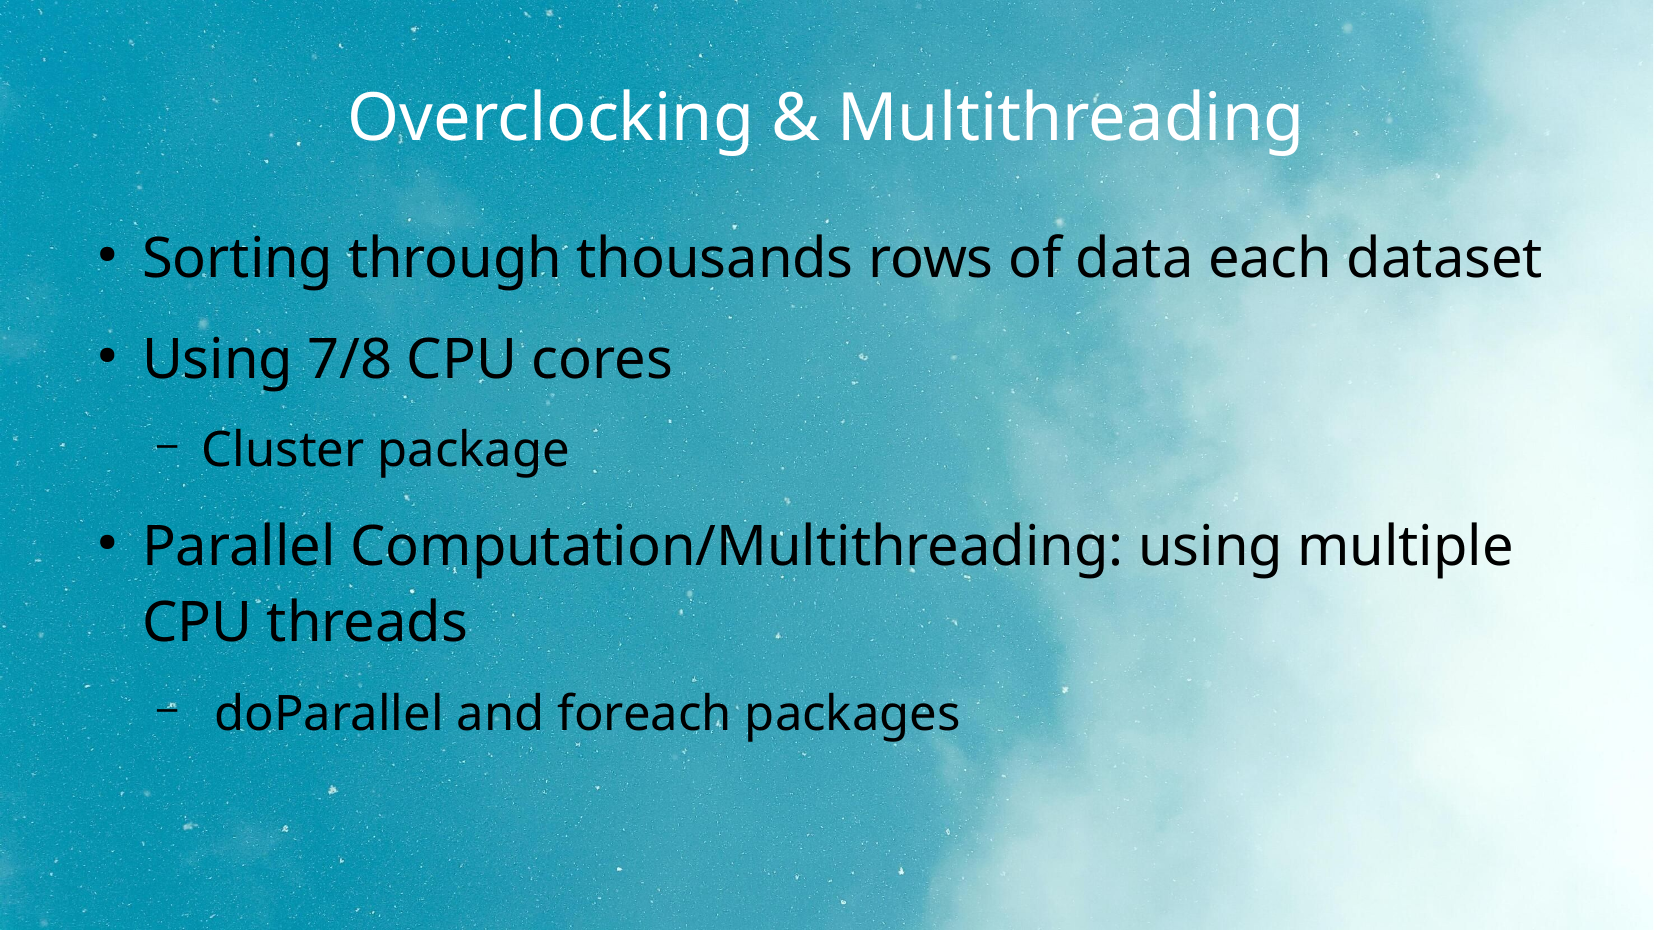

# Overclocking & Multithreading
Sorting through thousands rows of data each dataset
Using 7/8 CPU cores
Cluster package
Parallel Computation/Multithreading: using multiple CPU threads
 doParallel and foreach packages